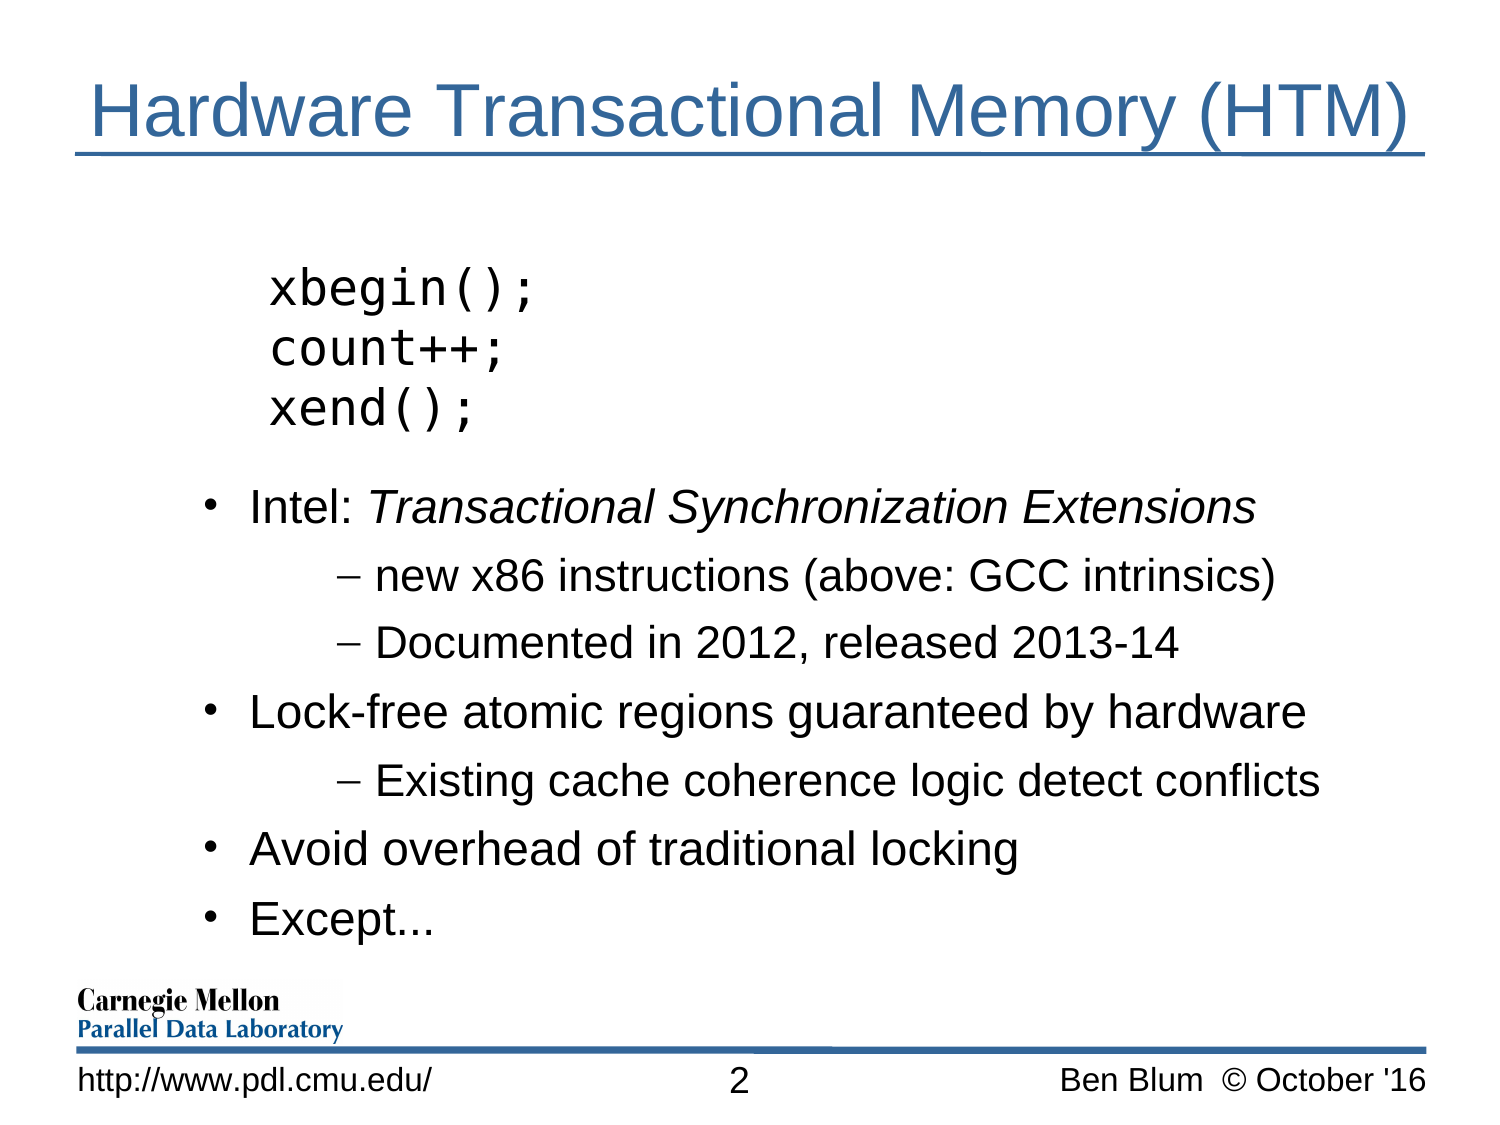

# Hardware Transactional Memory (HTM)
Intel: Transactional Synchronization Extensions
new x86 instructions (above: GCC intrinsics)
Documented in 2012, released 2013-14
Lock-free atomic regions guaranteed by hardware
Existing cache coherence logic detect conflicts
Avoid overhead of traditional locking
Except...
xbegin();
count++;
xend();
2